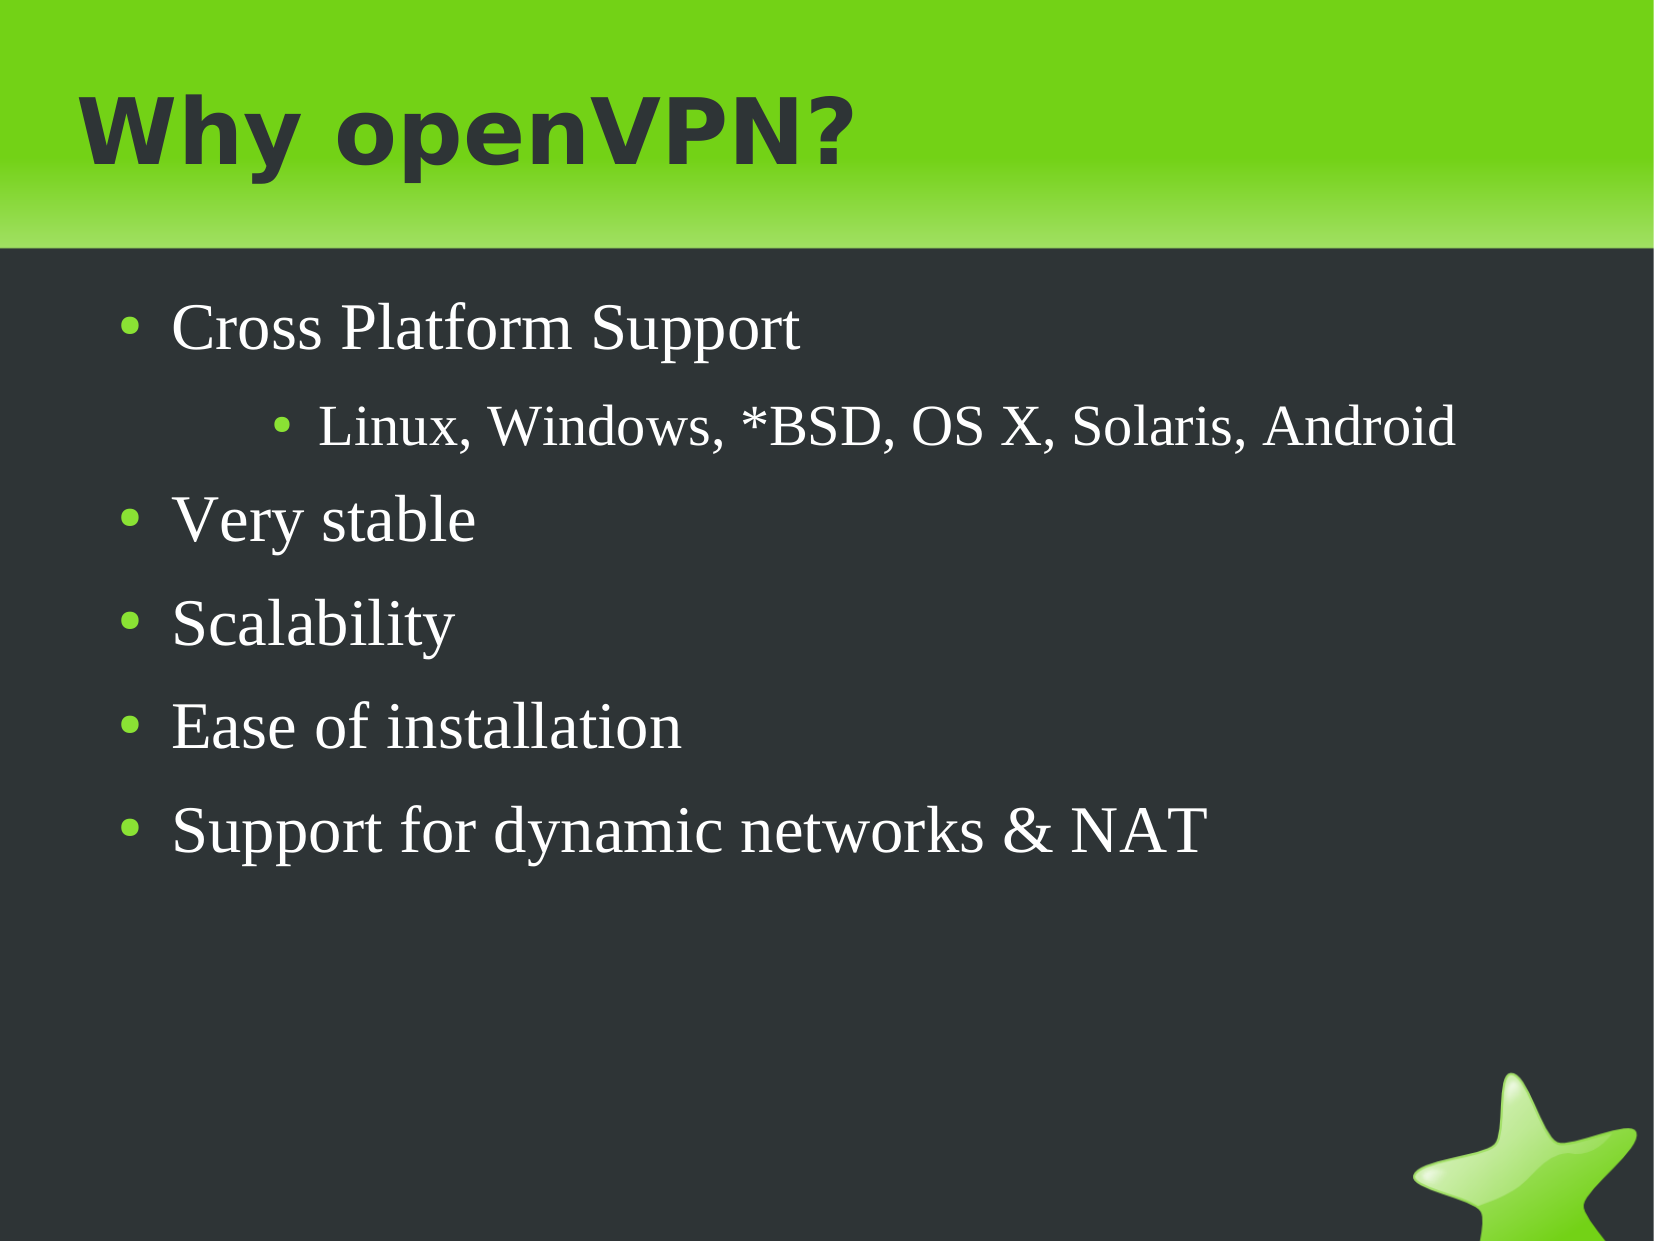

# Why openVPN?
Cross Platform Support
Linux, Windows, *BSD, OS X, Solaris, Android
Very stable
Scalability
Ease of installation
Support for dynamic networks & NAT